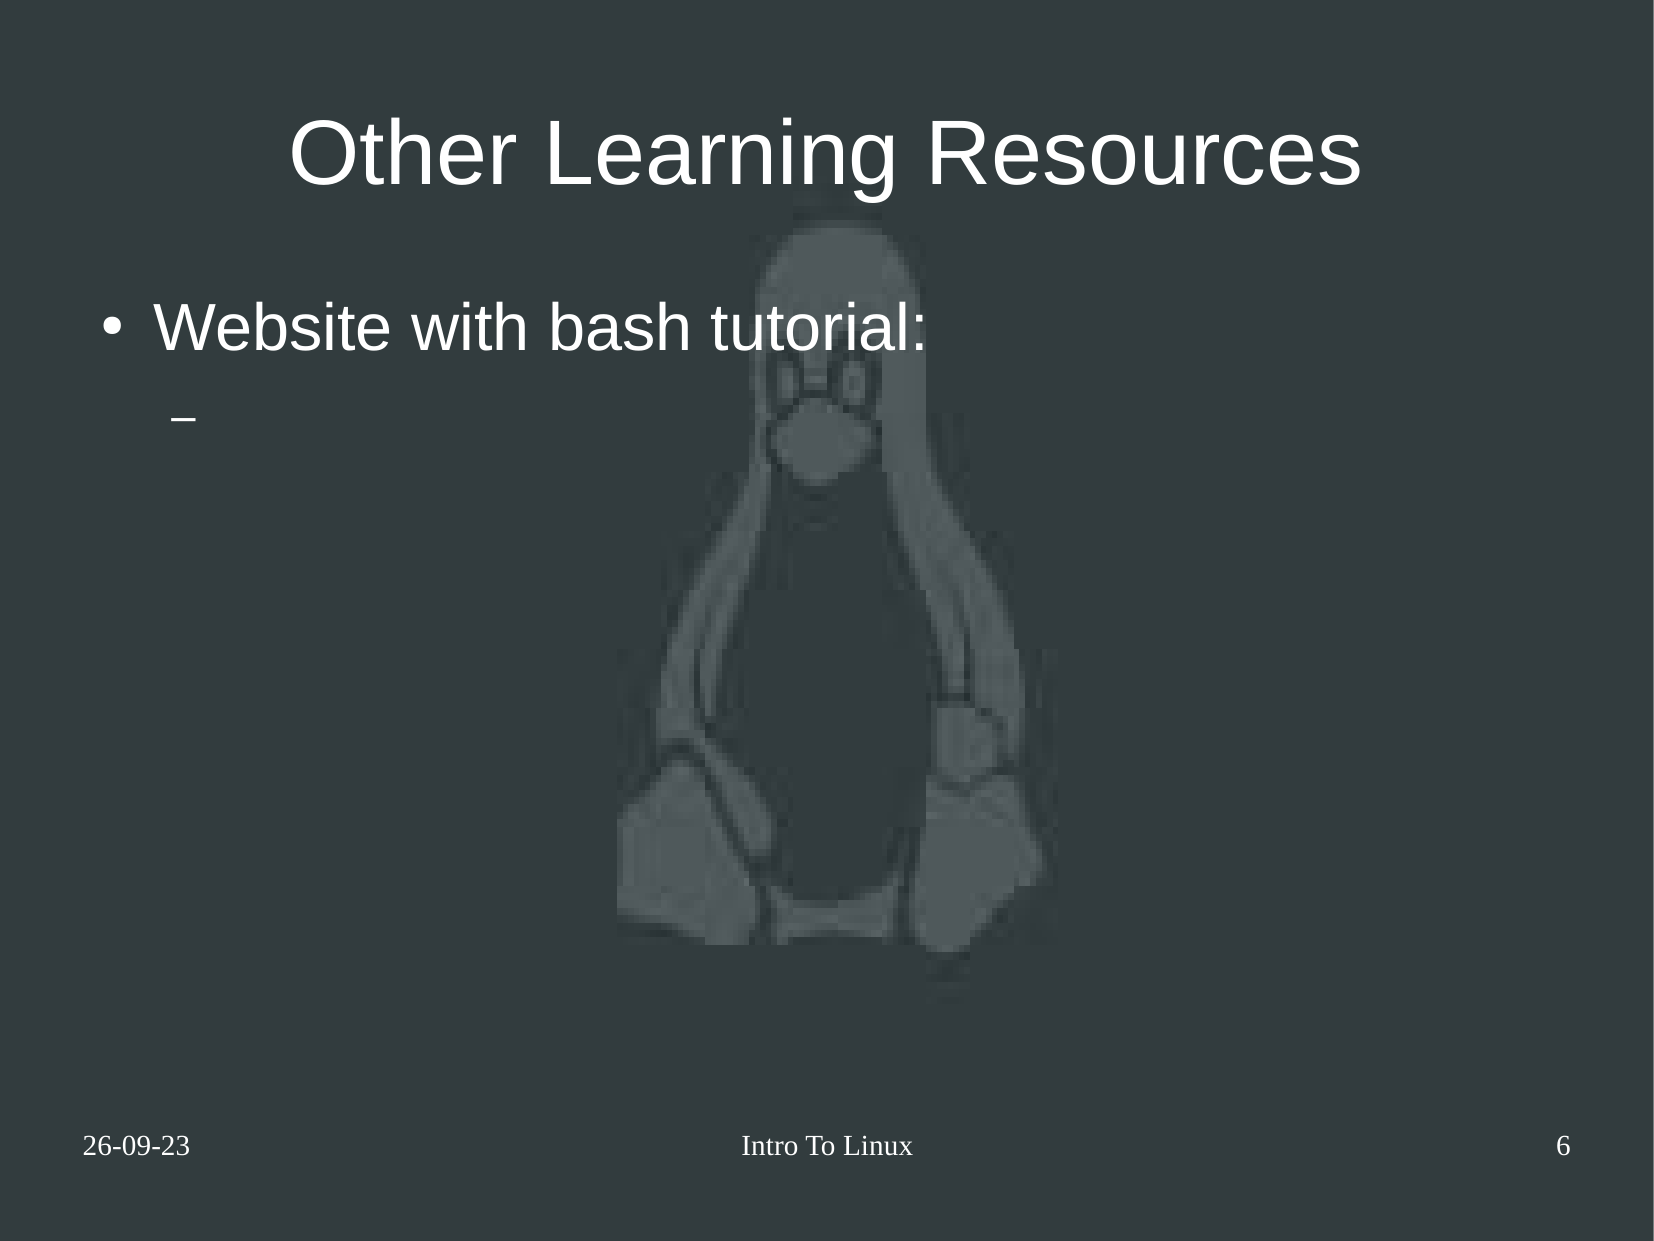

# Other Learning Resources
Website with bash tutorial:
Intro To Linux
6